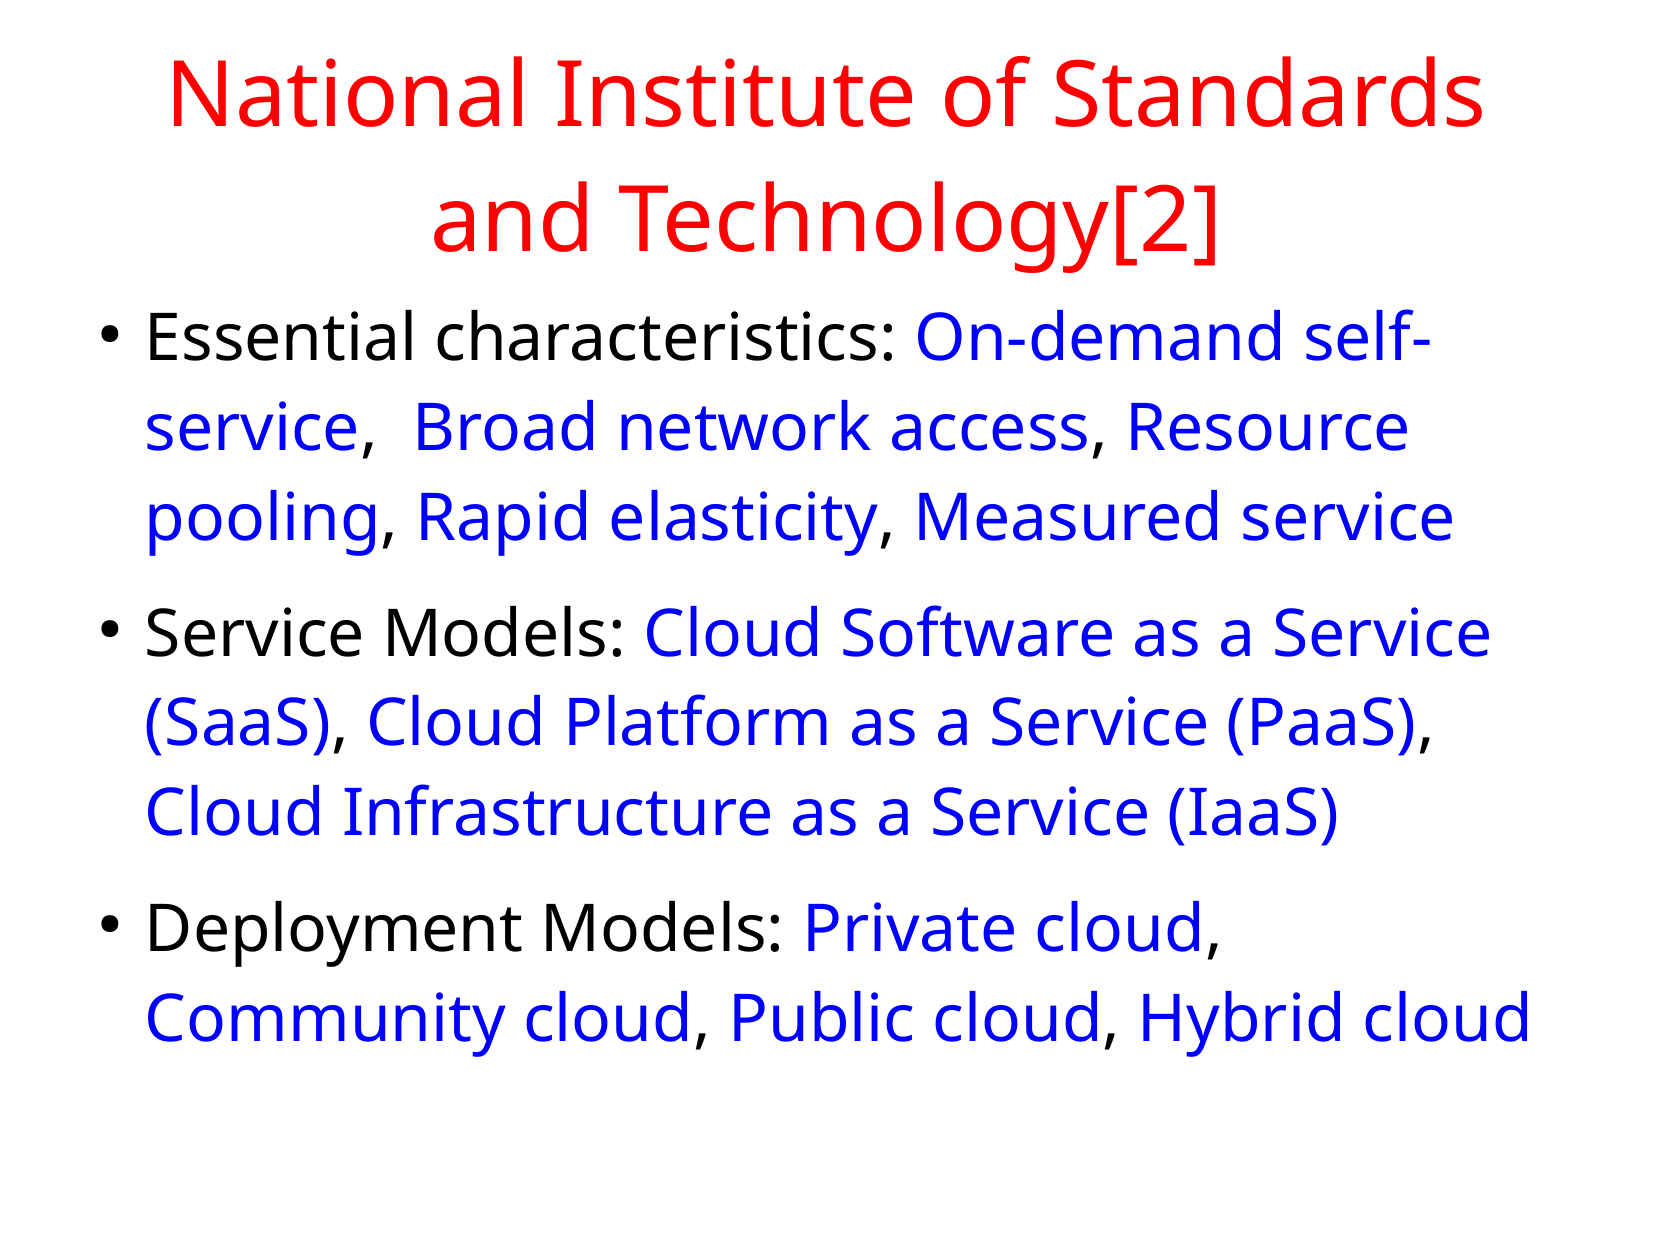

# National Institute of Standards and Technology[2]
Essential characteristics: On-demand self-service, Broad network access, Resource pooling, Rapid elasticity, Measured service
Service Models: Cloud Software as a Service (SaaS), Cloud Platform as a Service (PaaS), Cloud Infrastructure as a Service (IaaS)
Deployment Models: Private cloud, Community cloud, Public cloud, Hybrid cloud